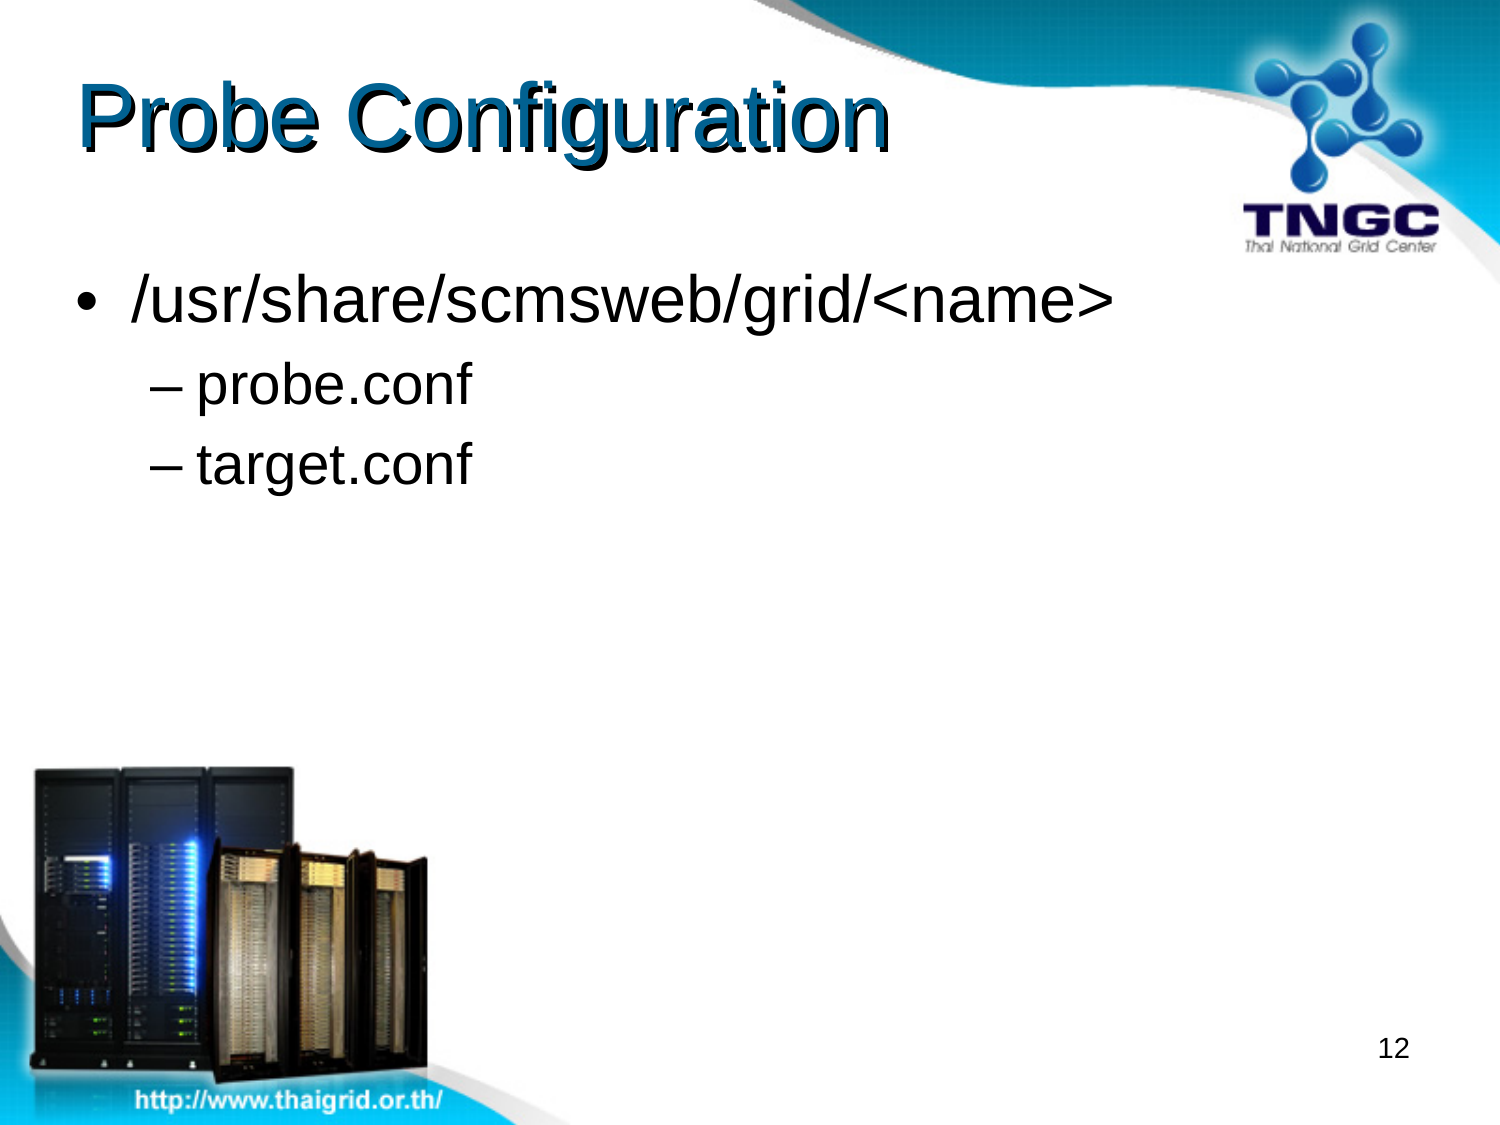

# Probe Configuration
/usr/share/scmsweb/grid/<name>
probe.conf
target.conf
12